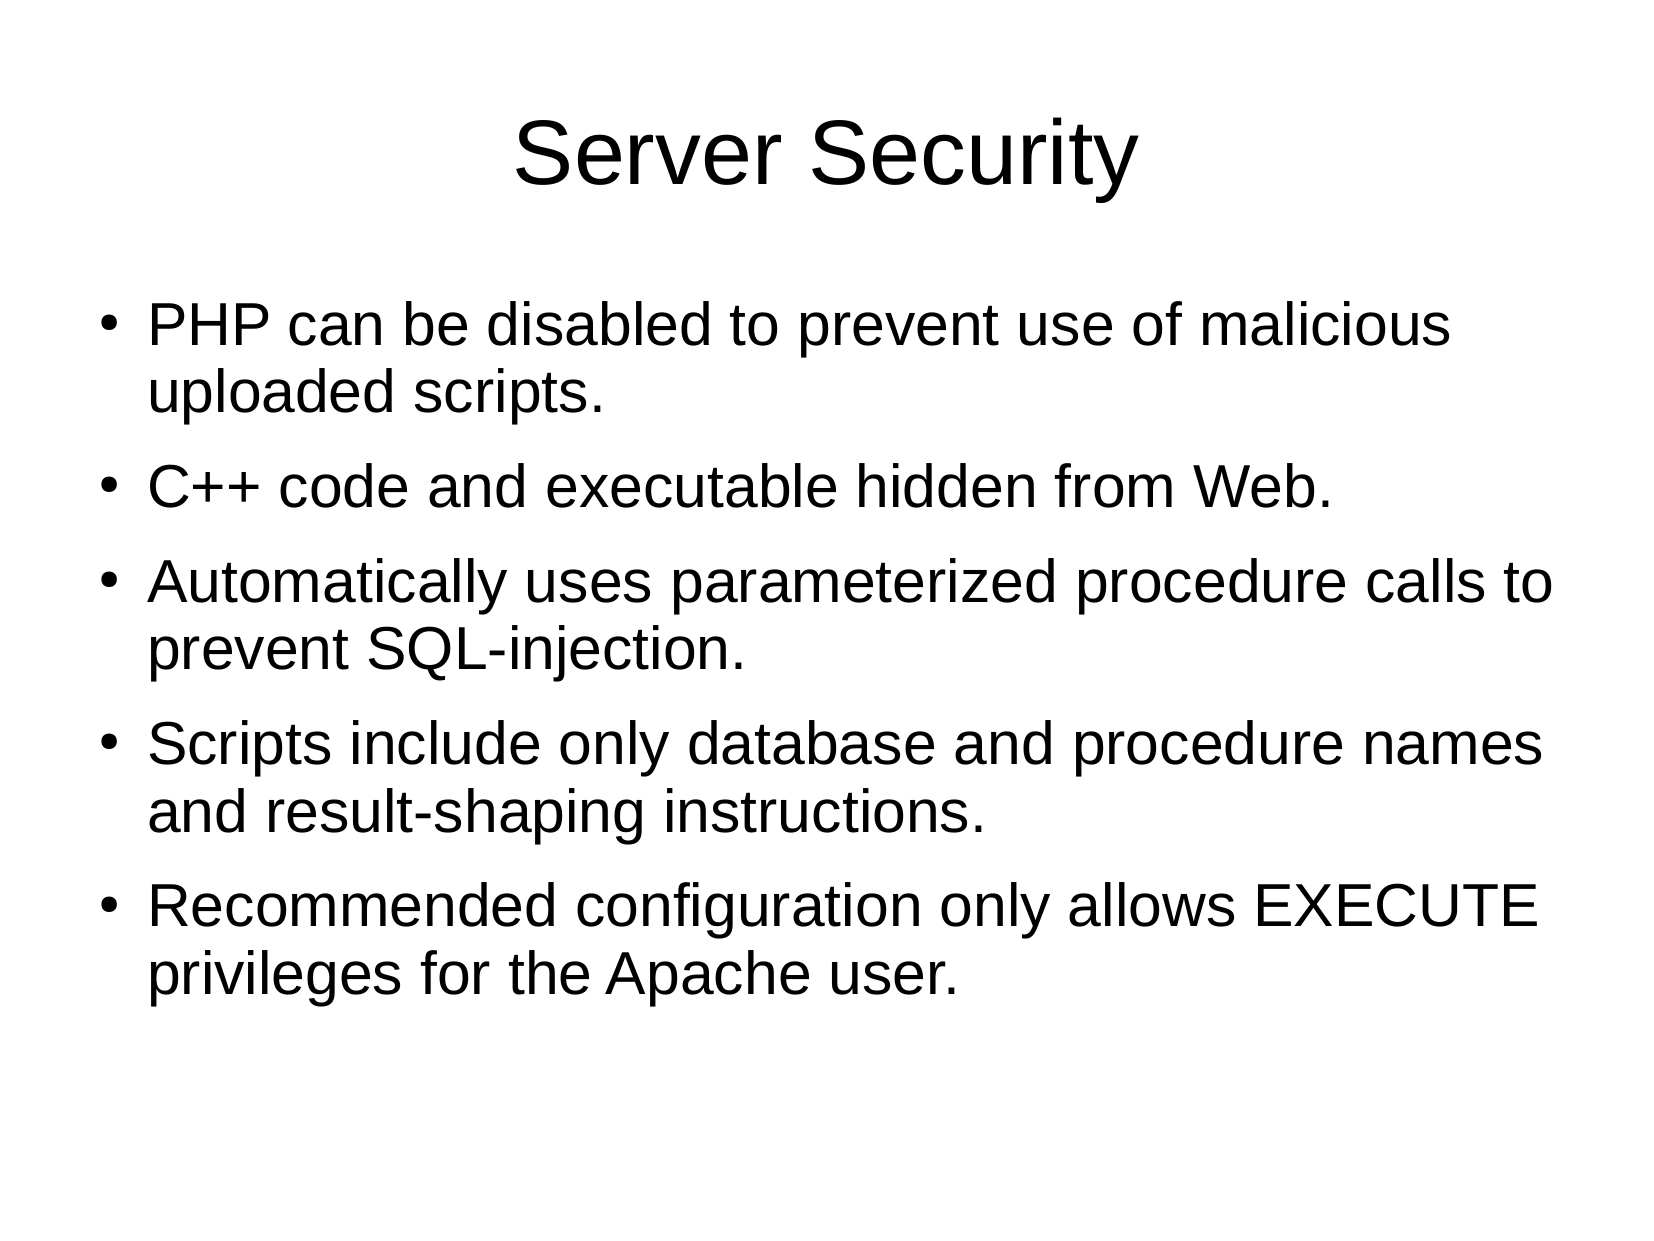

# Server Security
PHP can be disabled to prevent use of malicious uploaded scripts.
C++ code and executable hidden from Web.
Automatically uses parameterized procedure calls to prevent SQL-injection.
Scripts include only database and procedure names and result-shaping instructions.
Recommended configuration only allows EXECUTE privileges for the Apache user.